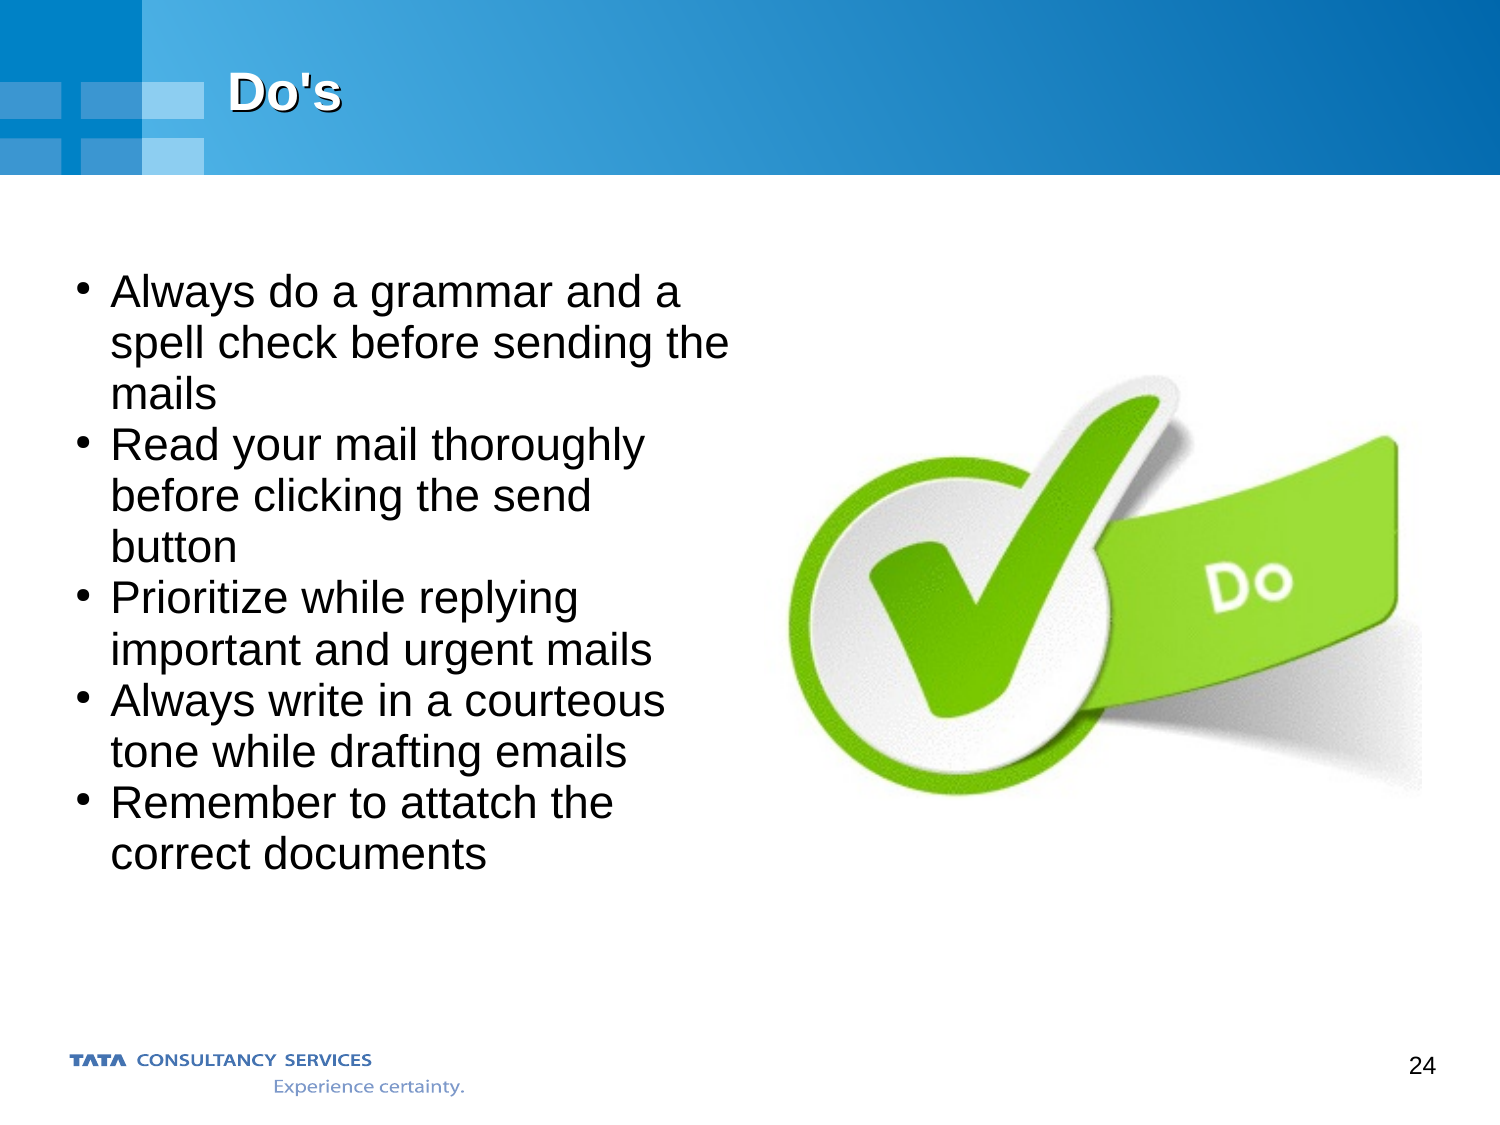

# Do's
Always do a grammar and a spell check before sending the mails
Read your mail thoroughly before clicking the send button
Prioritize while replying important and urgent mails
Always write in a courteous tone while drafting emails
Remember to attatch the correct documents